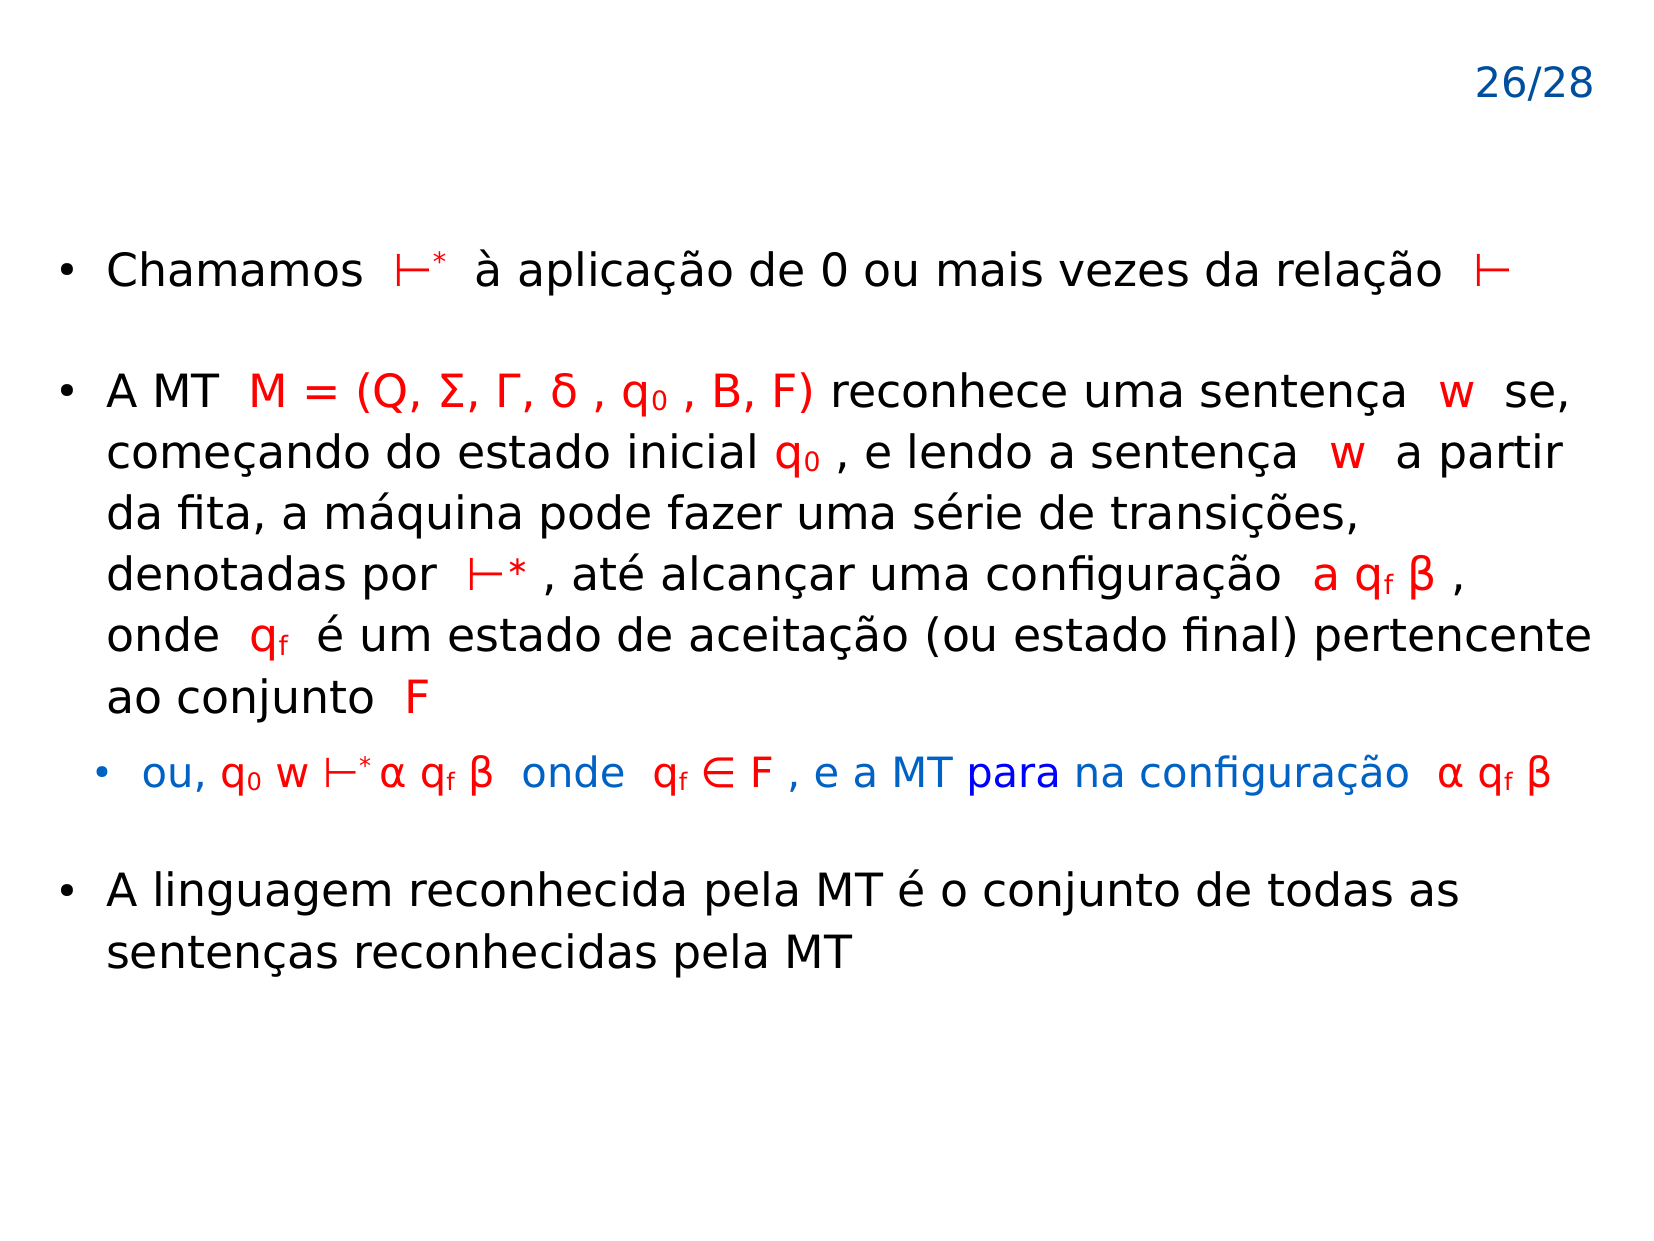

#
26
Chamamos ⊢* à aplicação de 0 ou mais vezes da relação ⊢
A MT M = (Q, Σ, Γ, δ , q0 , B, F) reconhece uma sentença w se, começando do estado inicial q0 , e lendo a sentença w a partir da fita, a máquina pode fazer uma série de transições, denotadas por ⊢∗ , até alcançar uma configuração a qf β , onde qf é um estado de aceitação (ou estado final) pertencente ao conjunto F
ou, q0 w ⊢* α qf β onde qf ∈ F , e a MT para na configuração α qf β
A linguagem reconhecida pela MT é o conjunto de todas as sentenças reconhecidas pela MT